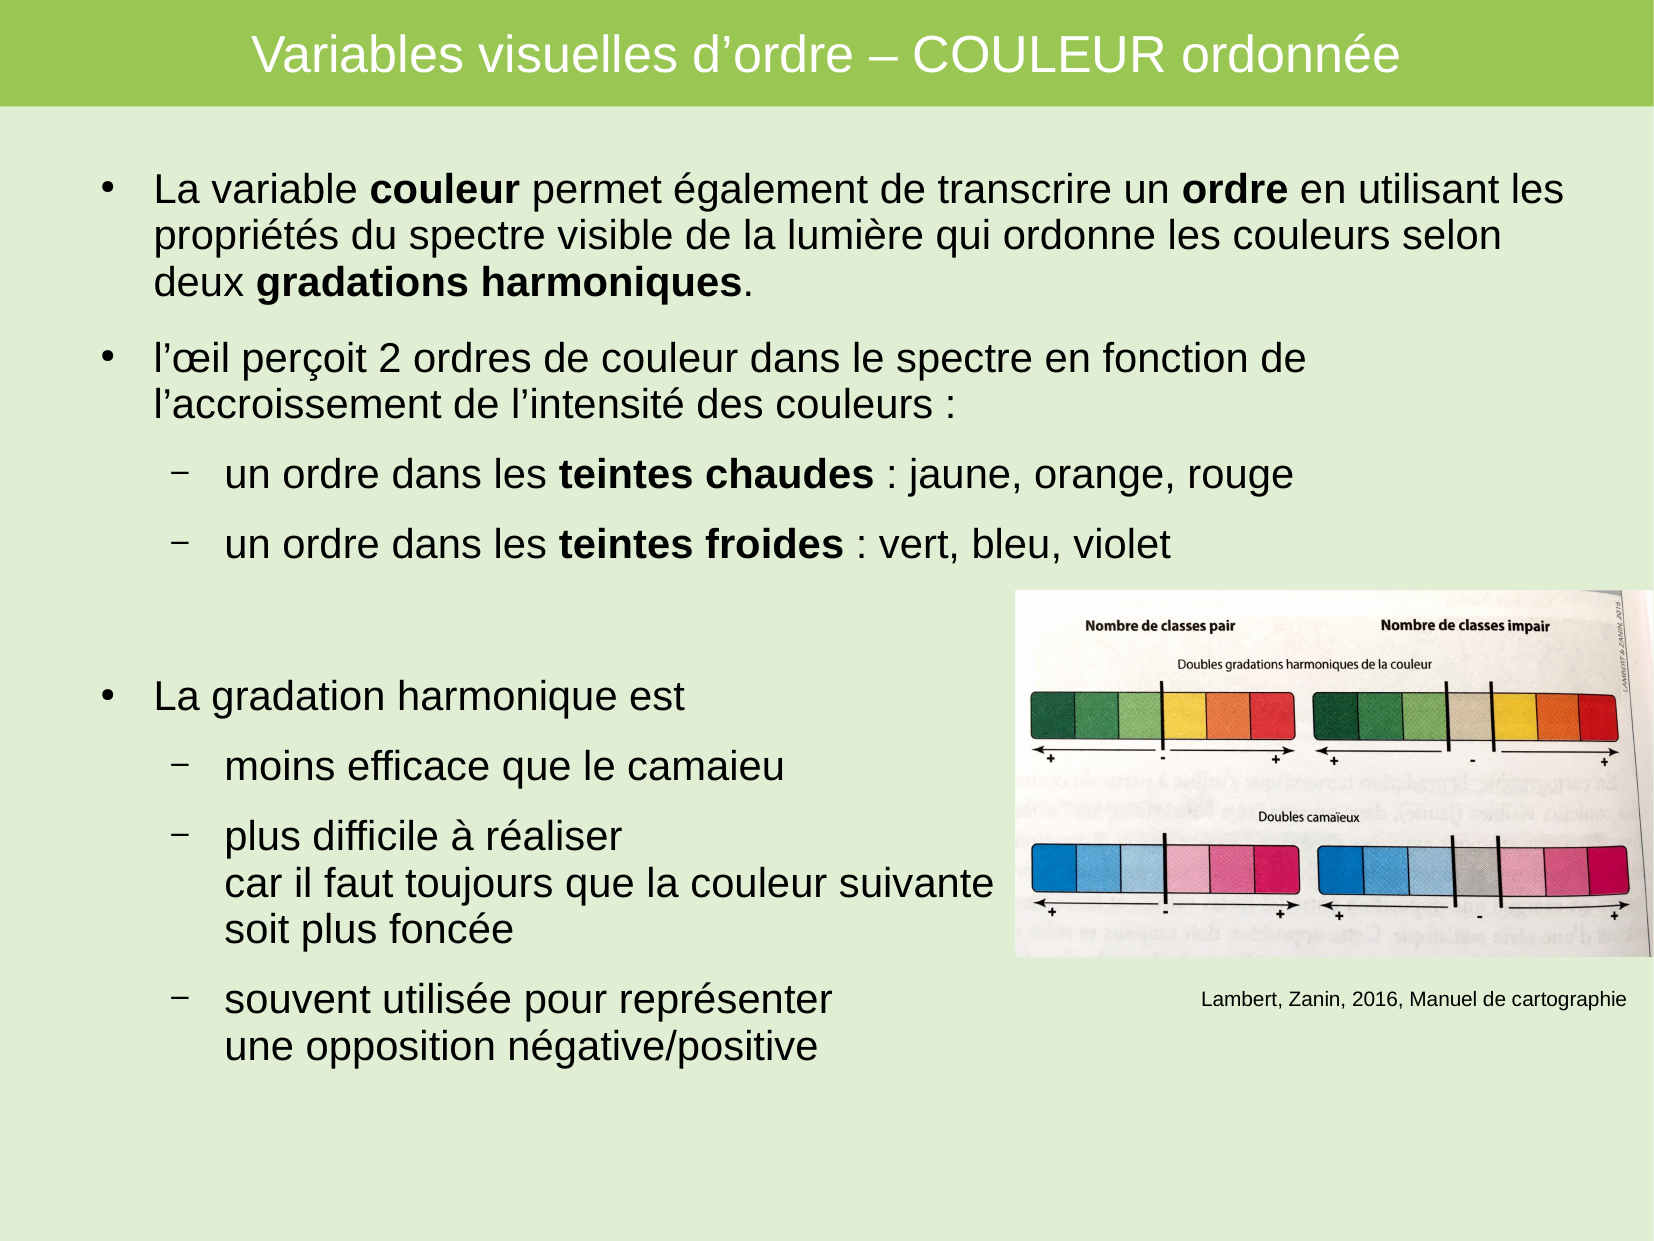

# Variables visuelles d’ordre – COULEUR ordonnée
La variable couleur permet également de transcrire un ordre en utilisant les propriétés du spectre visible de la lumière qui ordonne les couleurs selon deux gradations harmoniques.
l’œil perçoit 2 ordres de couleur dans le spectre en fonction de l’accroissement de l’intensité des couleurs :
un ordre dans les teintes chaudes : jaune, orange, rouge
un ordre dans les teintes froides : vert, bleu, violet
La gradation harmonique est
moins efficace que le camaieu
plus difficile à réaliser
car il faut toujours que la couleur suivante
soit plus foncée
souvent utilisée pour représenter
une opposition négative/positive
Lambert, Zanin, 2016, Manuel de cartographie